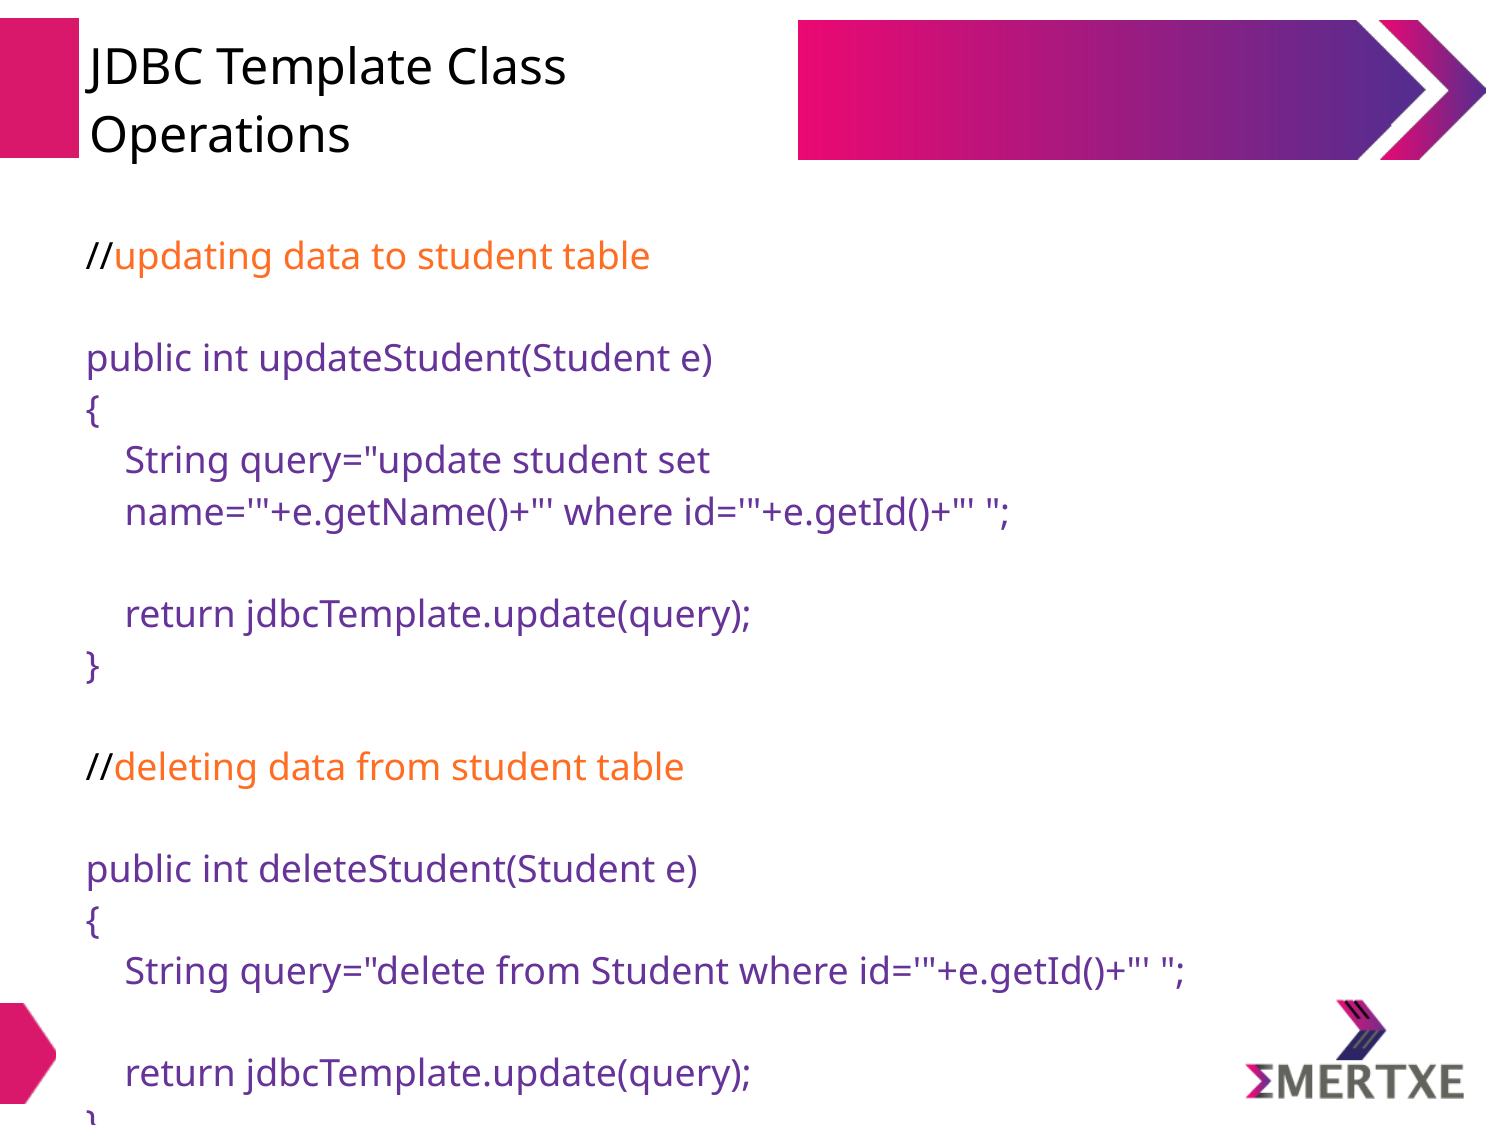

JDBC Template Class
Operations
//updating data to student table
public int updateStudent(Student e)
{
 String query="update student set
 name='"+e.getName()+"' where id='"+e.getId()+"' ";
 return jdbcTemplate.update(query);
}
//deleting data from student table
public int deleteStudent(Student e)
{
 String query="delete from Student where id='"+e.getId()+"' ";
 return jdbcTemplate.update(query);
}